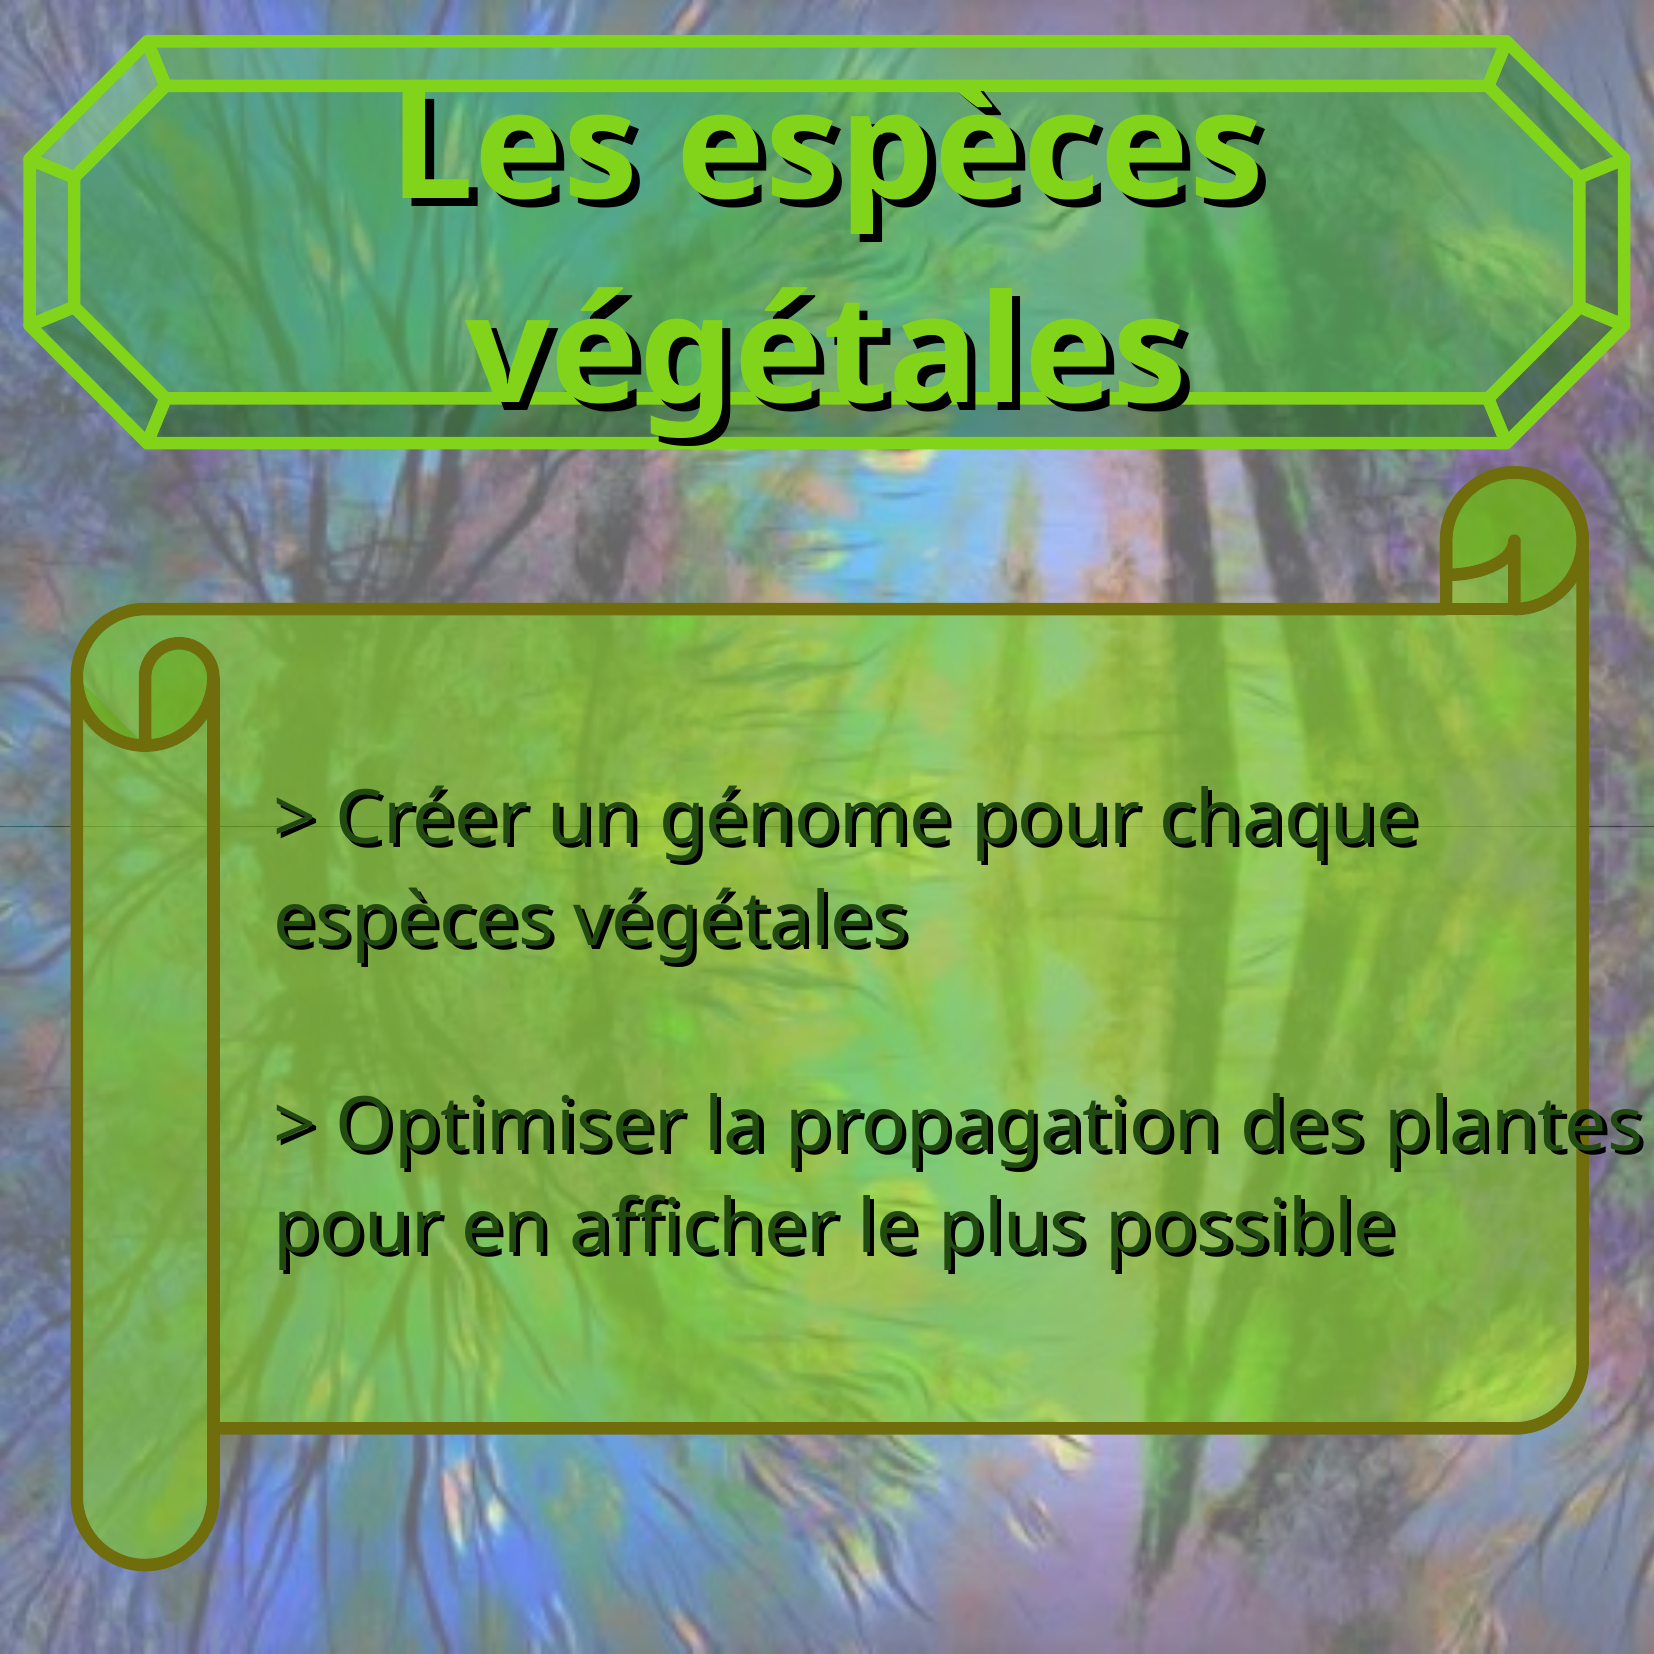

Les espèces végétales
 > Créer un génome pour chaque
 espèces végétales
 > Optimiser la propagation des plantes
 pour en afficher le plus possible